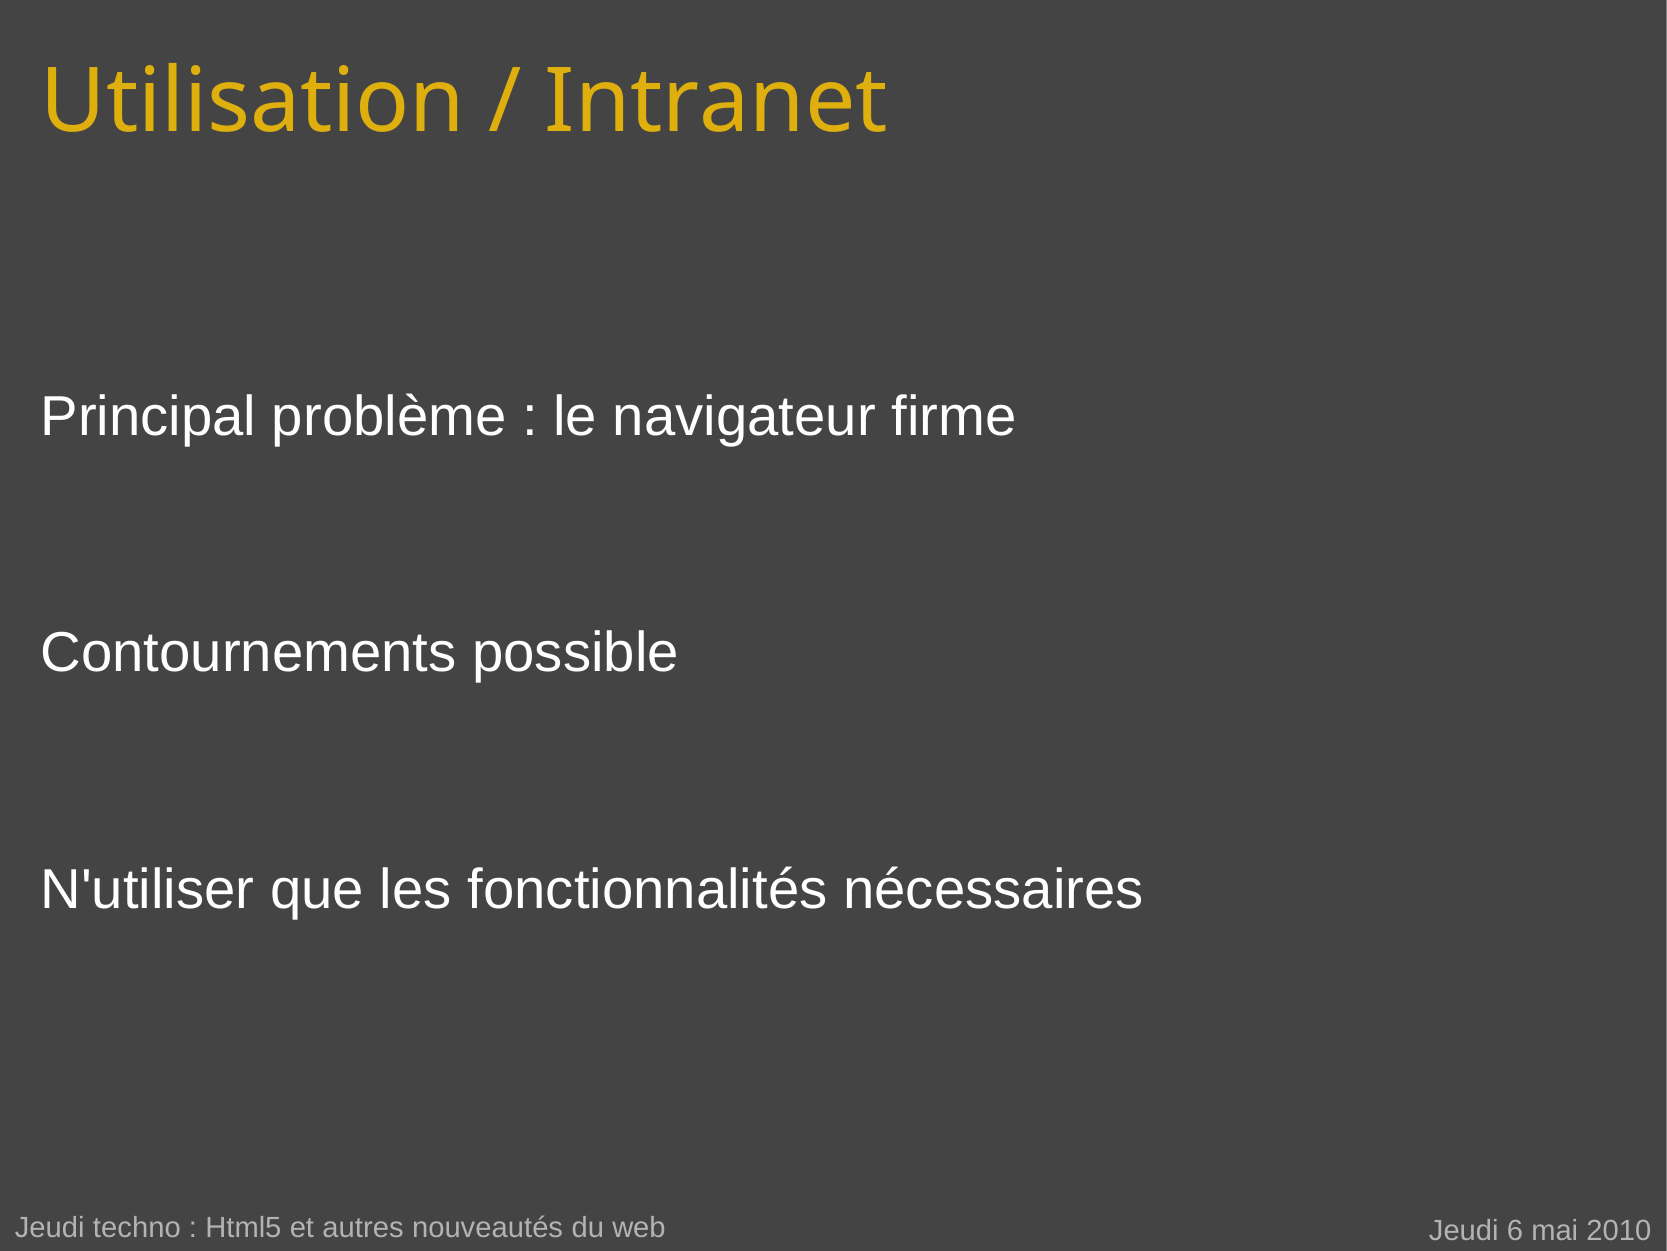

# Utilisation / Intranet
Principal problème : le navigateur firme
Contournements possible
N'utiliser que les fonctionnalités nécessaires
Jeudi techno : Html5 et autres nouveautés du web
Jeudi 6 mai 2010